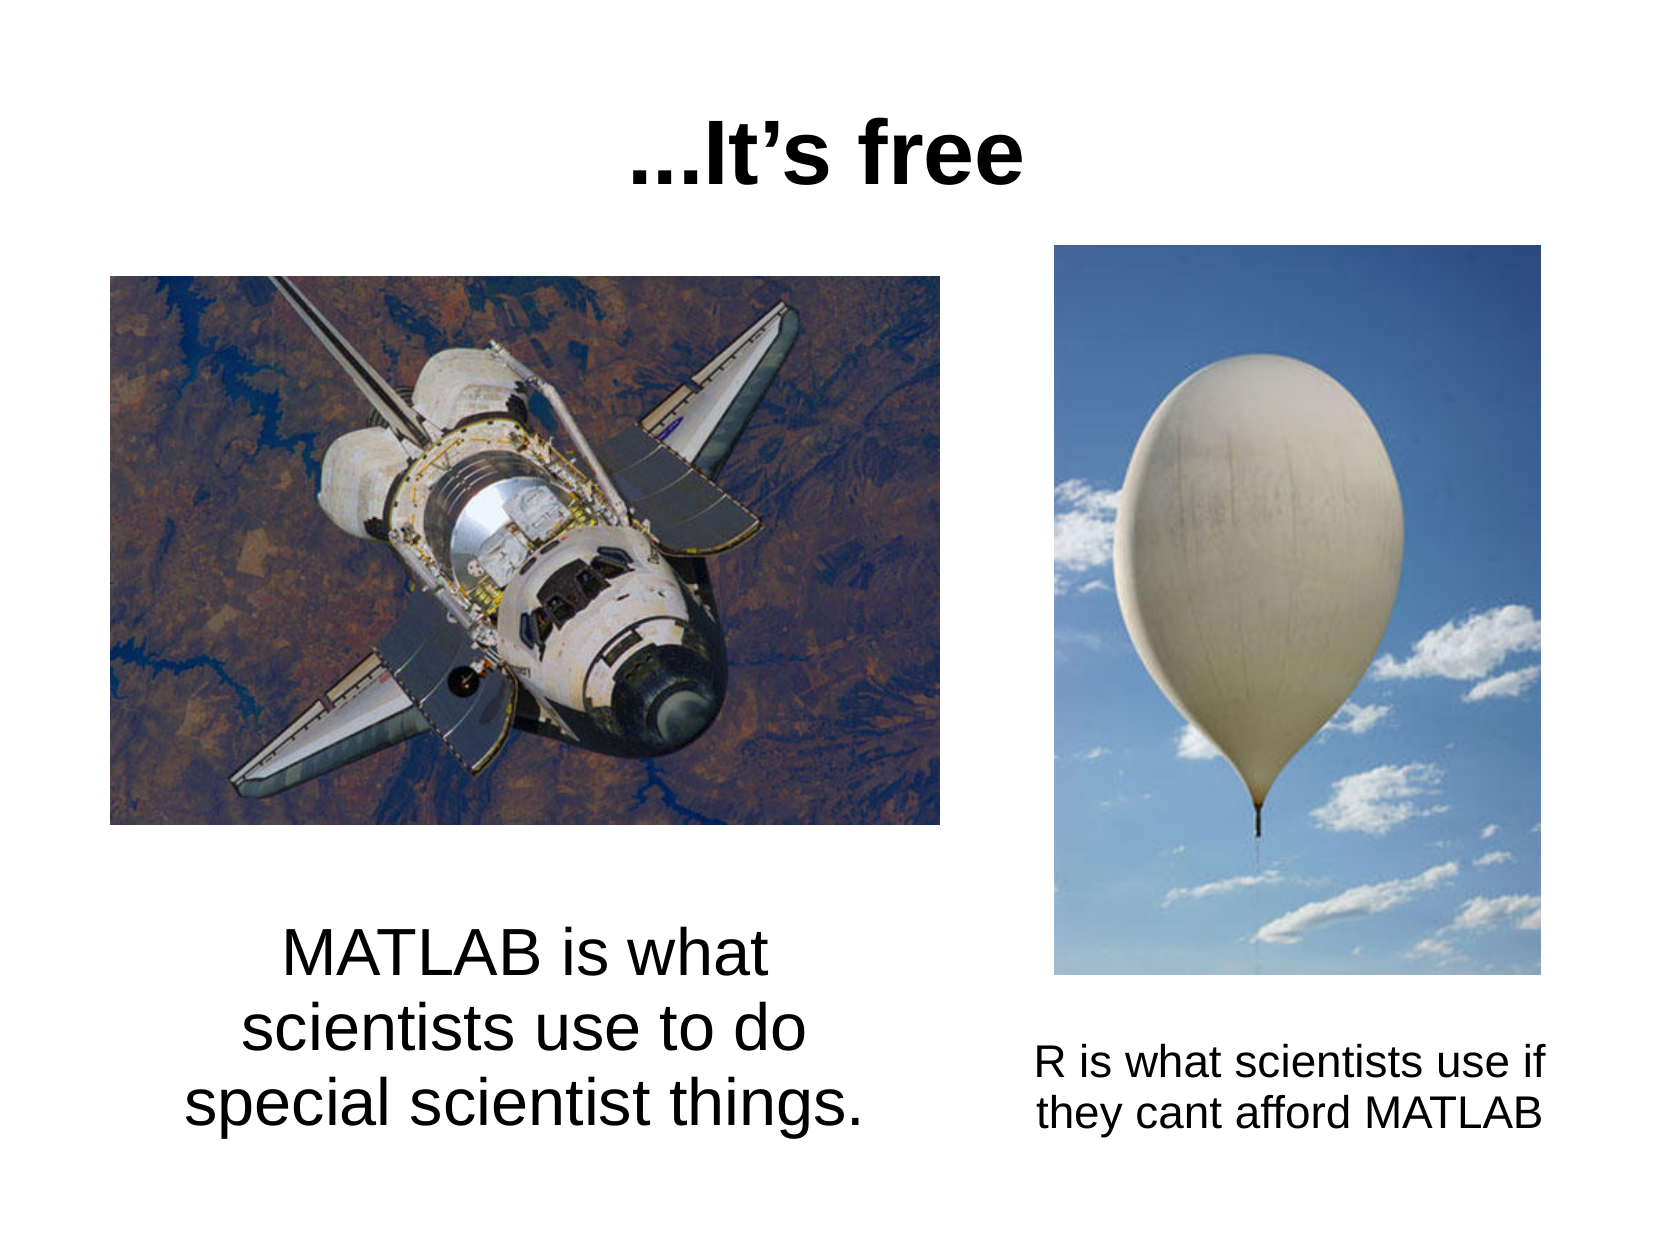

# ...It’s free
MATLAB is what scientists use to do special scientist things.
R is what scientists use if they cant afford MATLAB